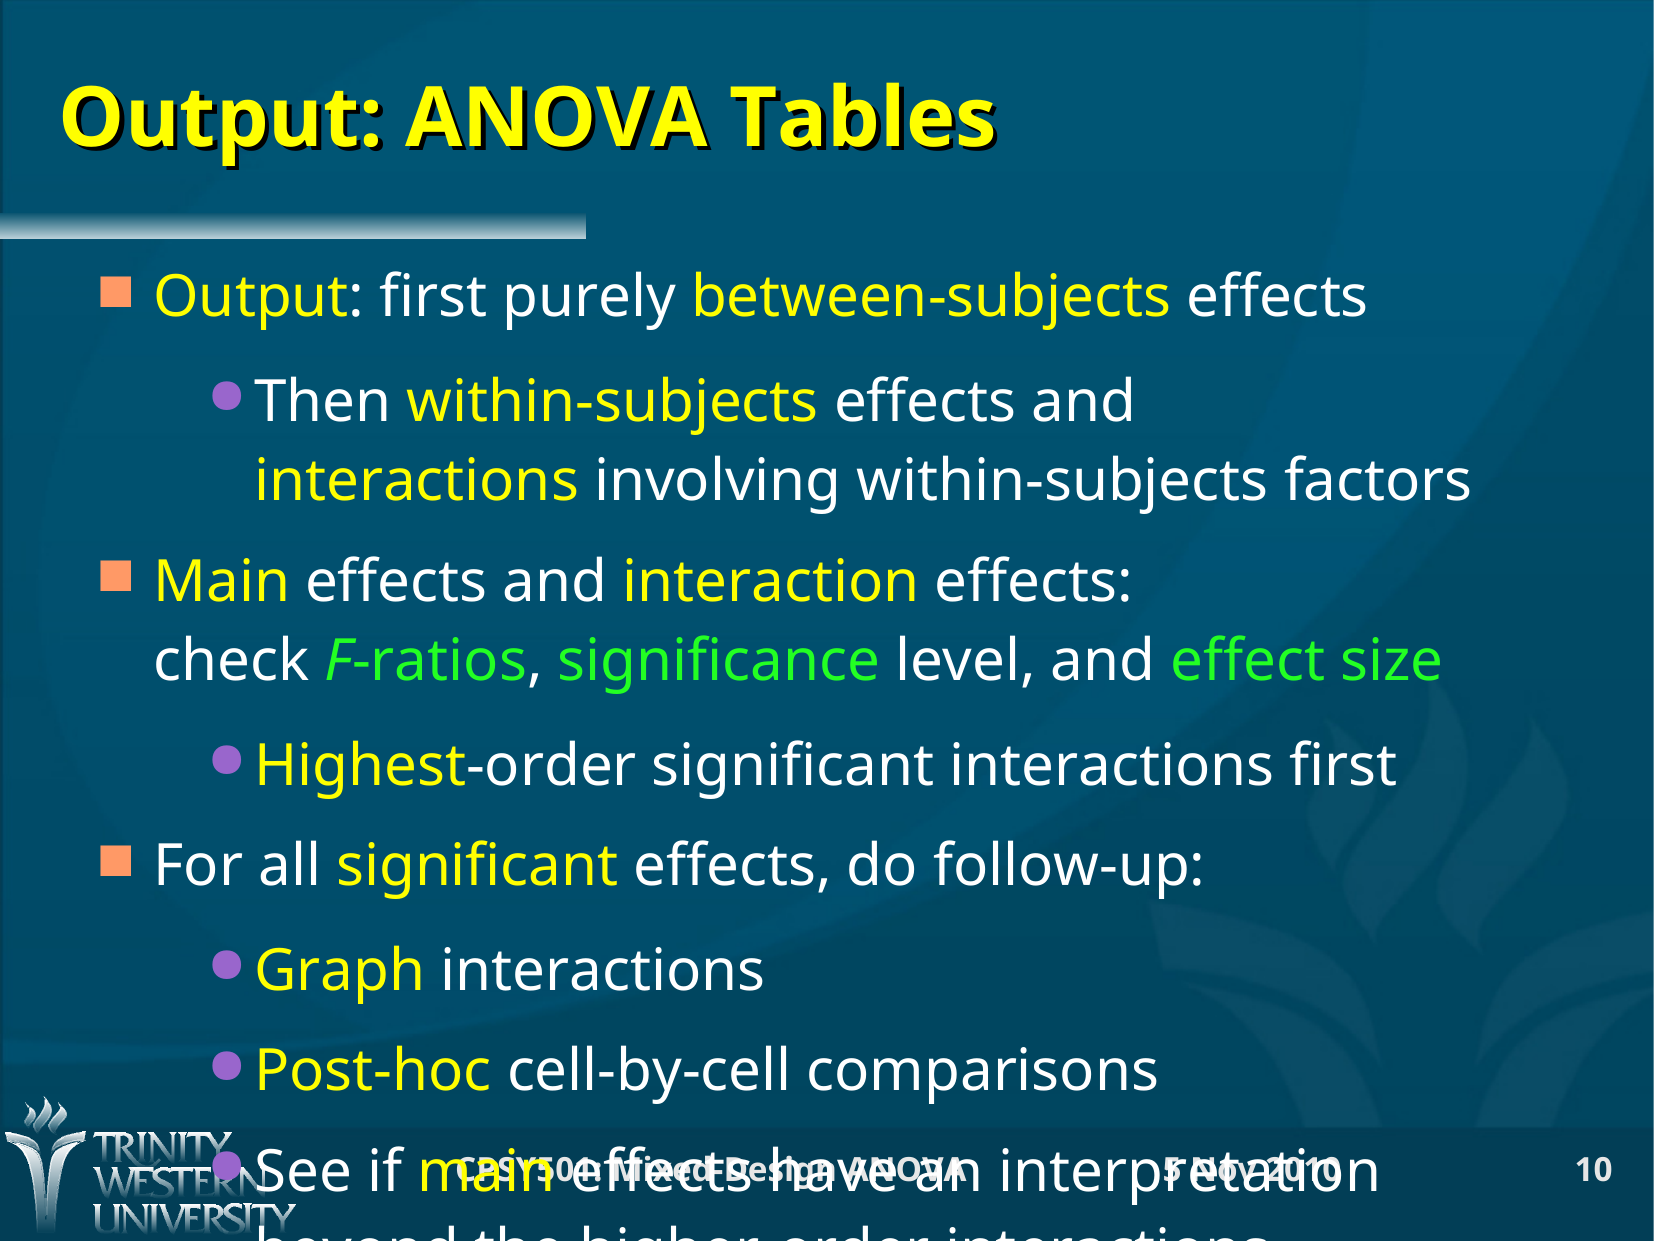

# Output: ANOVA Tables
Output: first purely between-subjects effects
Then within-subjects effects and
interactions involving within-subjects factors
Main effects and interaction effects:
check F-ratios, significance level, and effect size
Highest-order significant interactions first
For all significant effects, do follow-up:
Graph interactions
Post-hoc cell-by-cell comparisons
See if main effects have an interpretation beyond the higher-order interactions
CPSY501: Mixed-Design ANOVA
5 Nov 2010
10